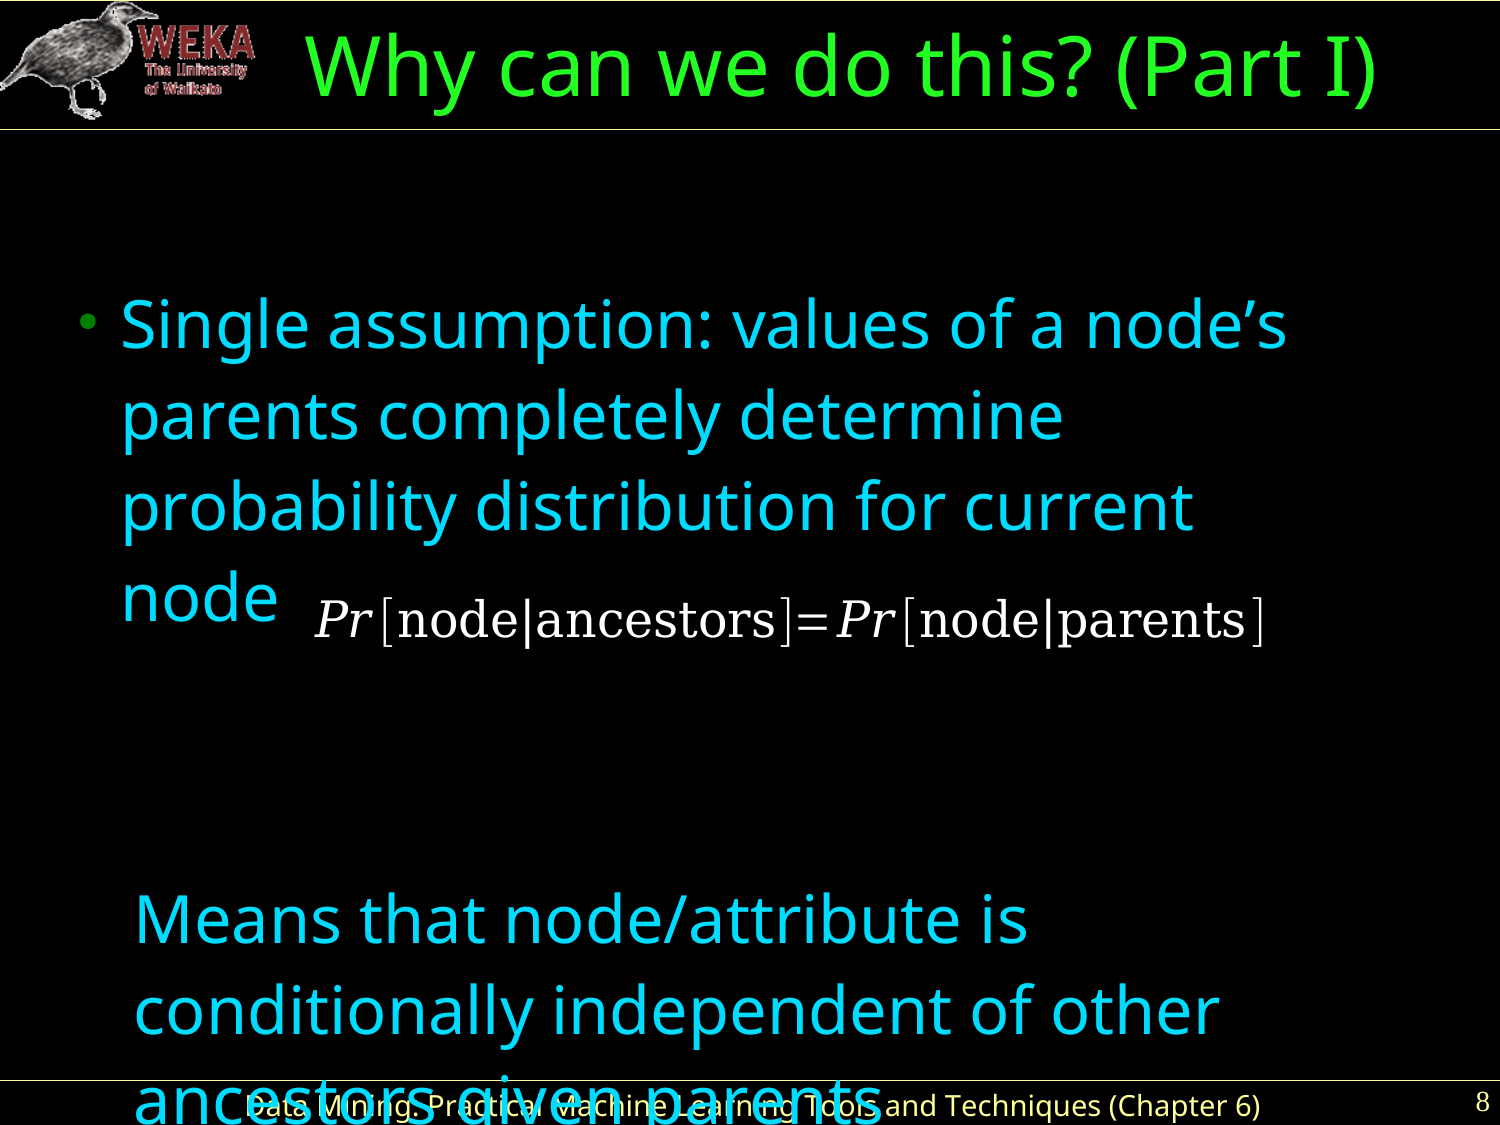

# Why can we do this? (Part I)
Single assumption: values of a node’s parents completely determine probability distribution for current node
Means that node/attribute is conditionally independent of other ancestors given parents
Data Mining: Practical Machine Learning Tools and Techniques (Chapter 6)
8